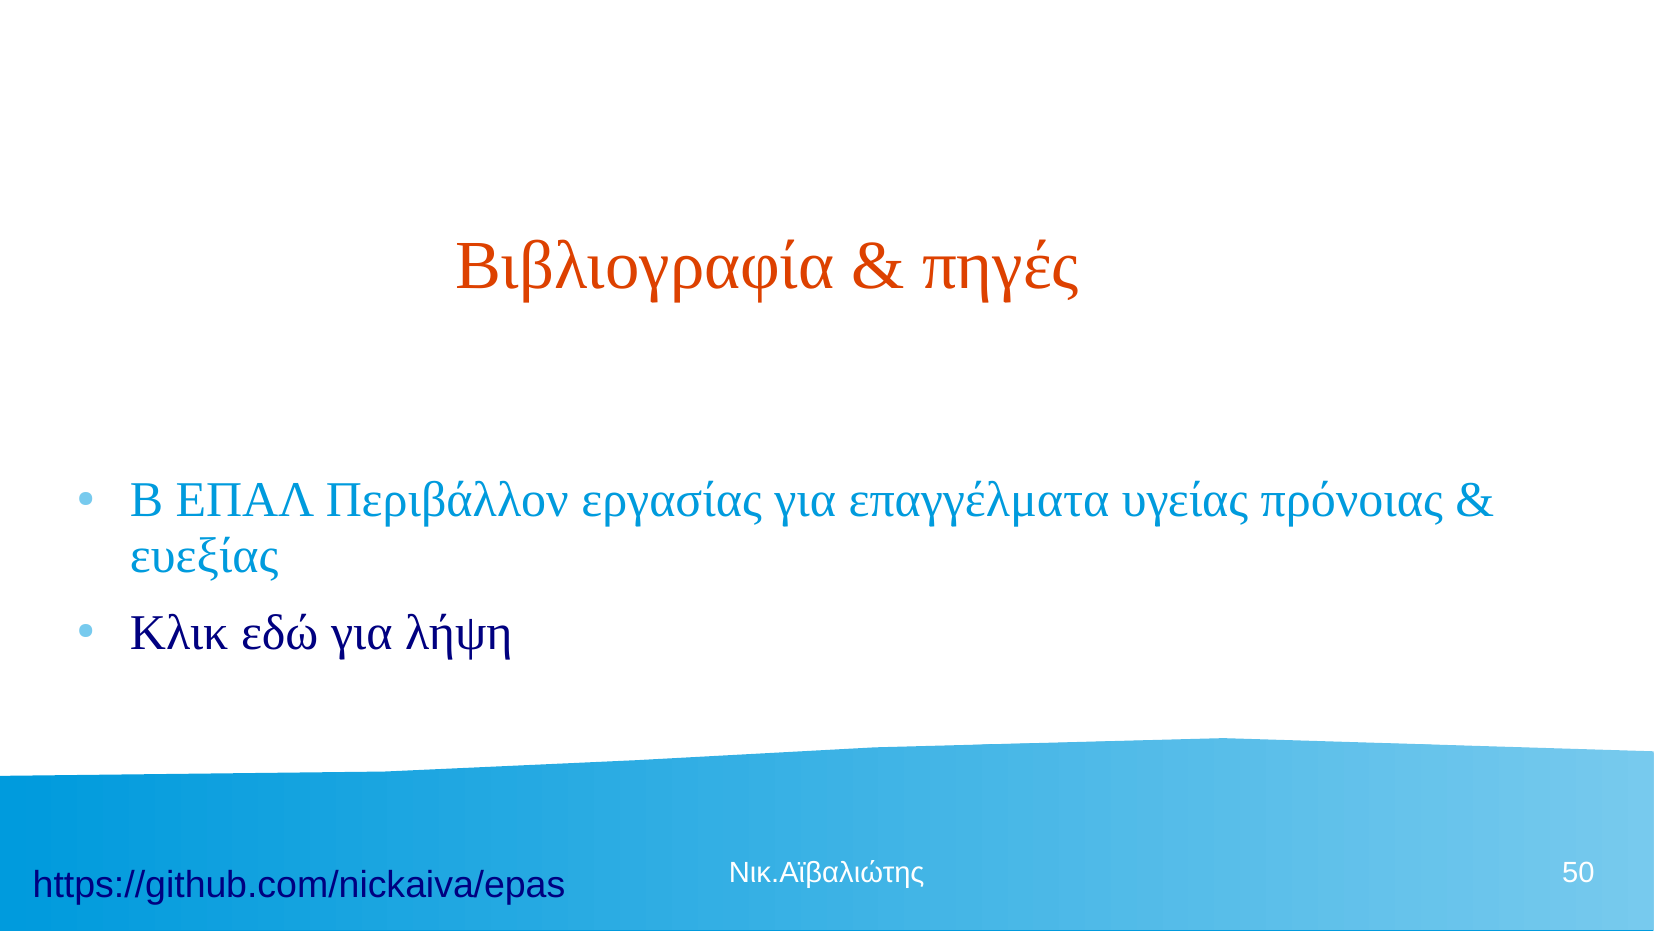

# Βιβλιογραφία & πηγές
Β ΕΠΑΛ Περιβάλλον εργασίας για επαγγέλματα υγείας πρόνοιας & ευεξίας
Κλικ εδώ για λήψη
Νικ.Αϊβαλιώτης
50